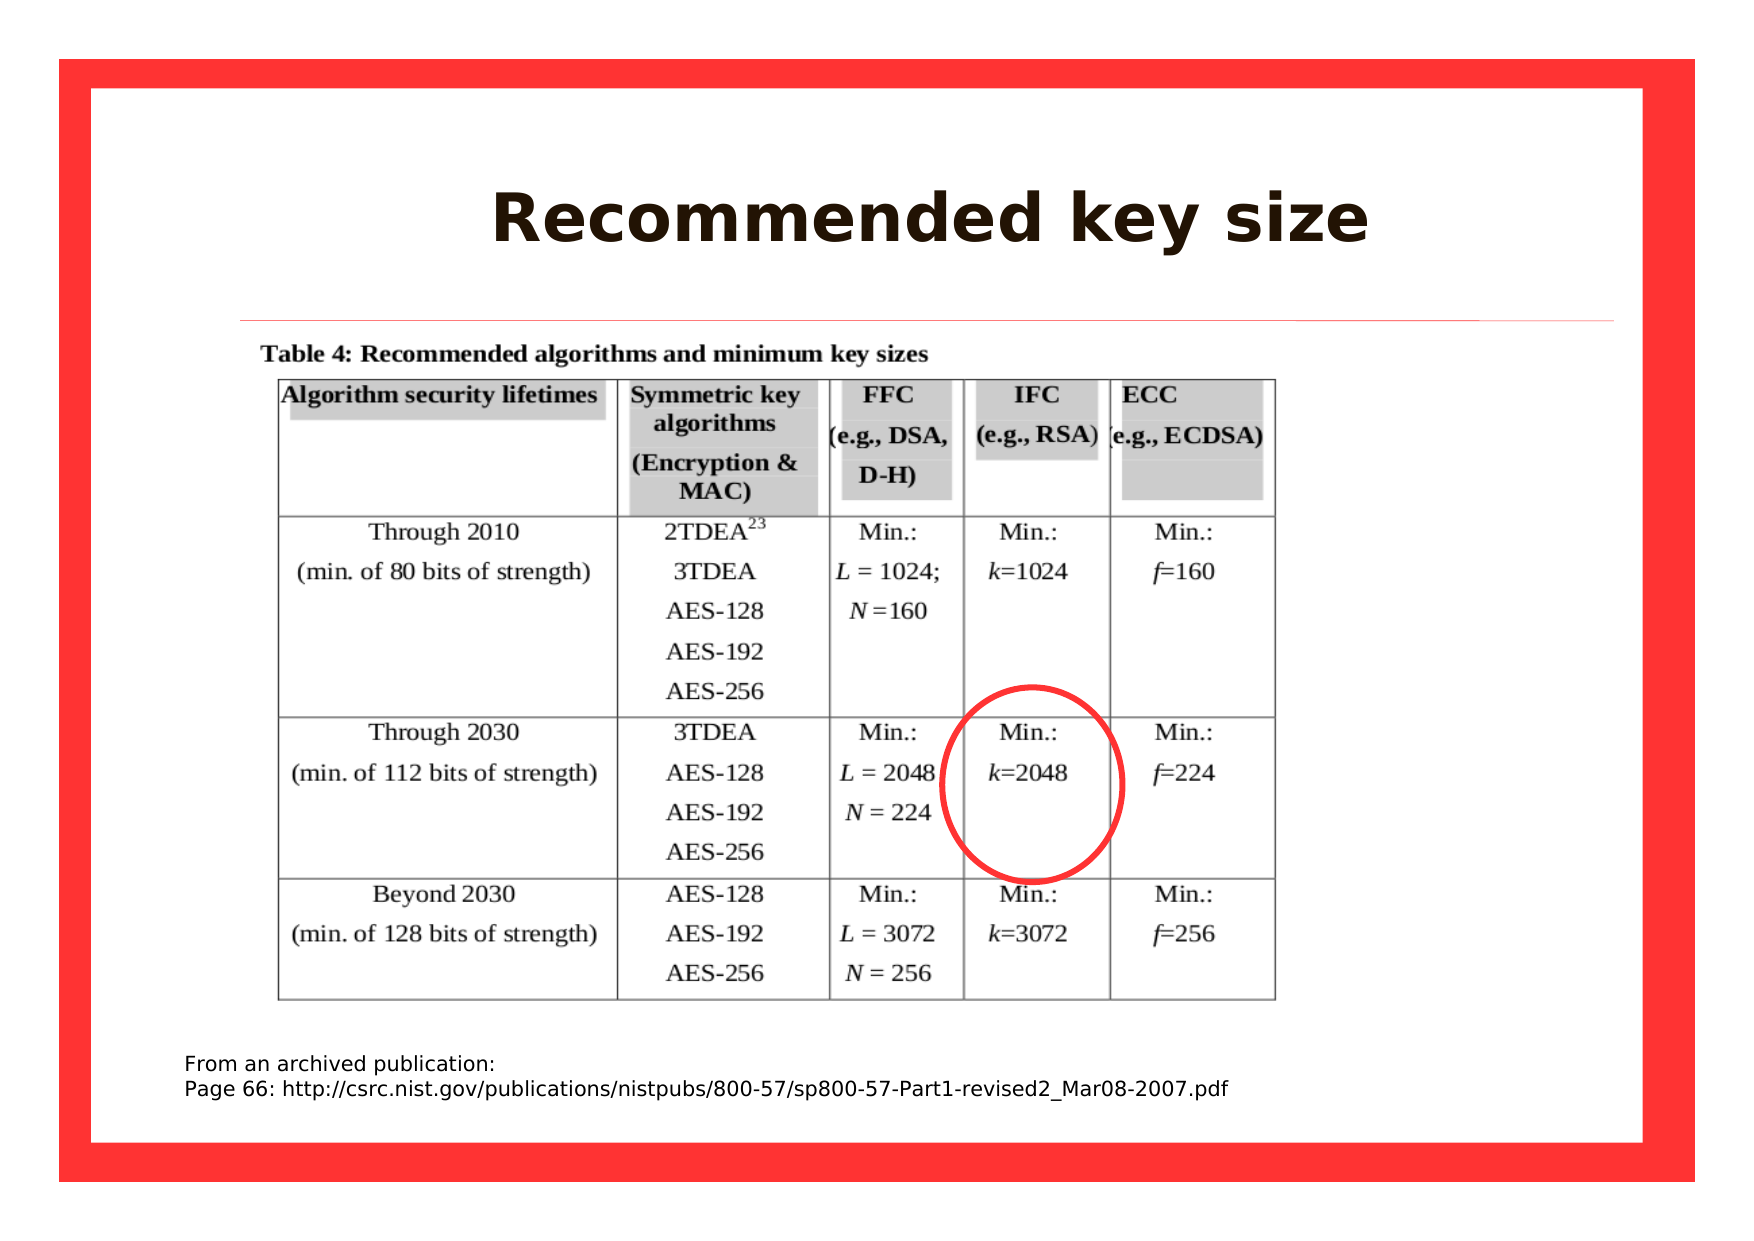

# Recommended key size
From an archived publication:
Page 66: http://csrc.nist.gov/publications/nistpubs/800-57/sp800-57-Part1-revised2_Mar08-2007.pdf